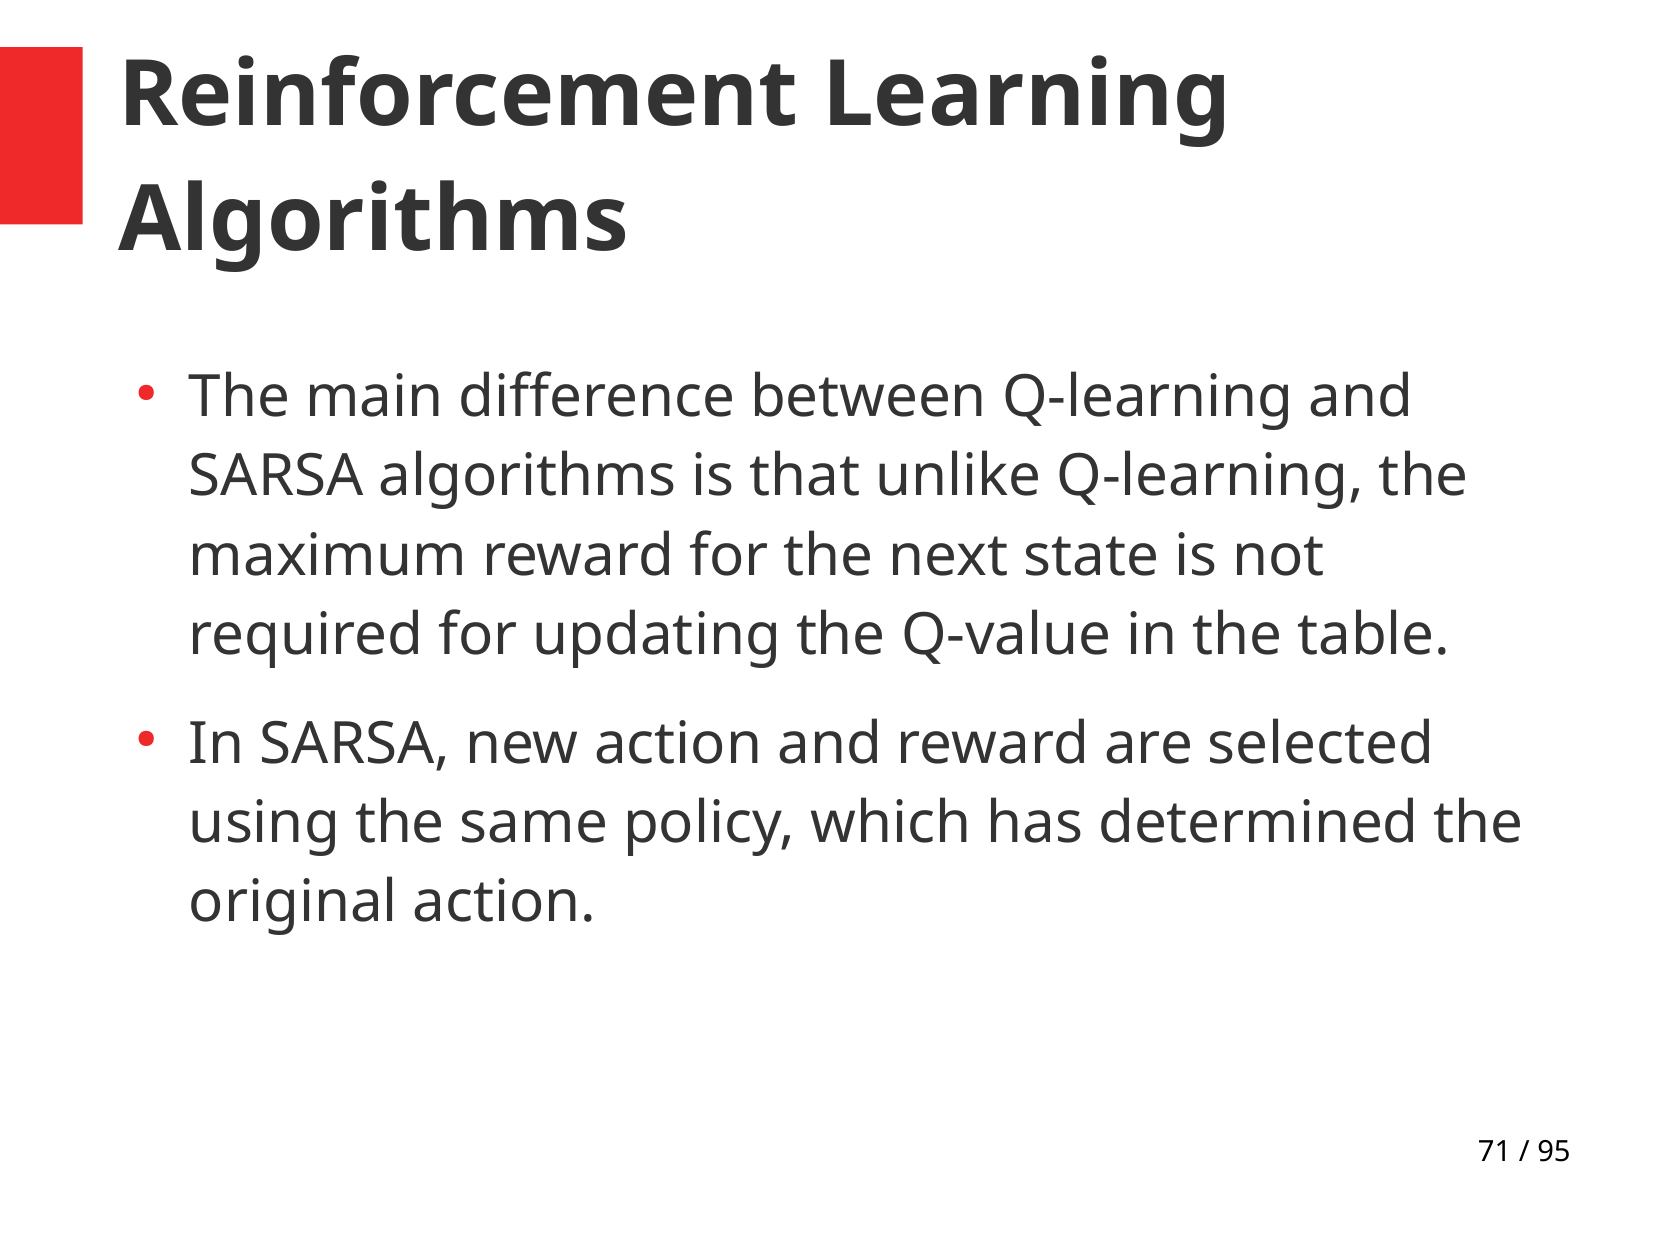

# Reinforcement Learning Algorithms
The main difference between Q-learning and SARSA algorithms is that unlike Q-learning, the maximum reward for the next state is not required for updating the Q-value in the table.
In SARSA, new action and reward are selected using the same policy, which has determined the original action.
71